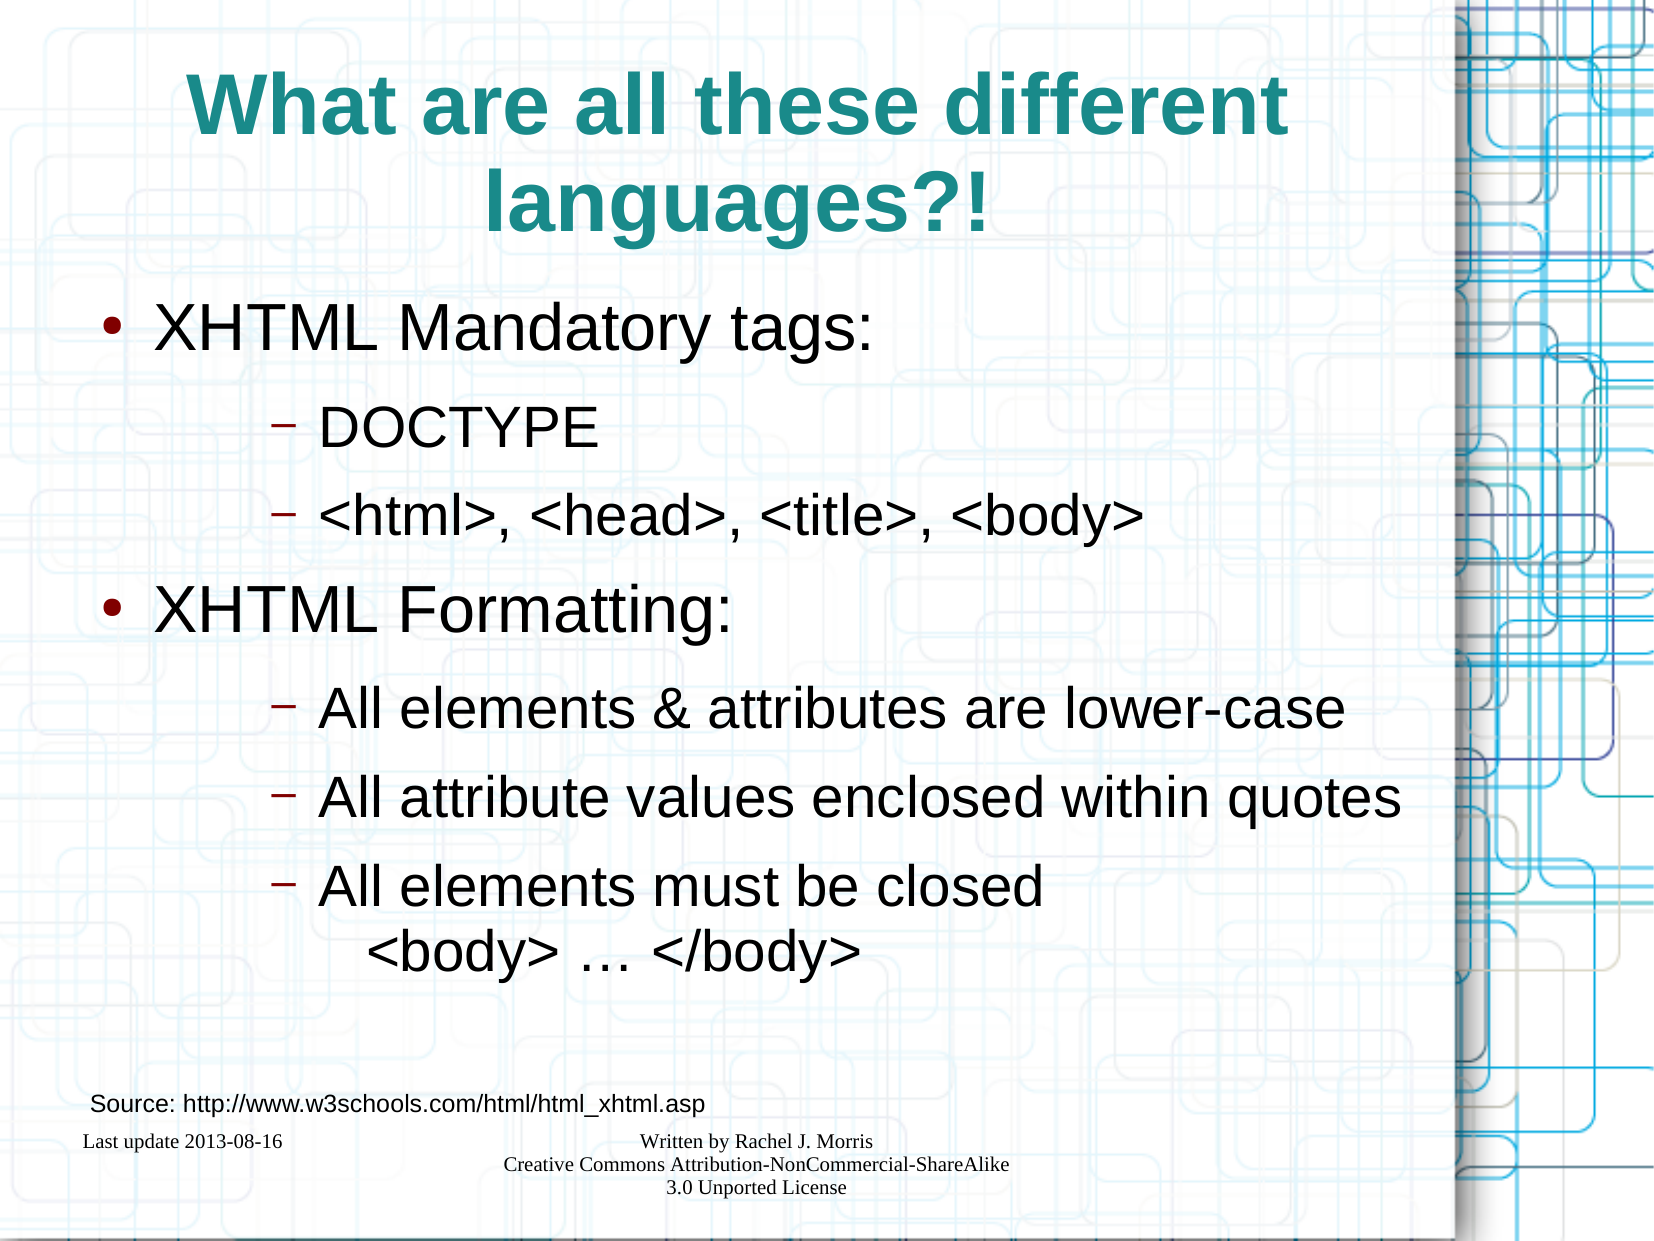

# What are all these different languages?!
XHTML Mandatory tags:
DOCTYPE
<html>, <head>, <title>, <body>
XHTML Formatting:
All elements & attributes are lower-case
All attribute values enclosed within quotes
All elements must be closed
<body> … </body>
Source: http://www.w3schools.com/html/html_xhtml.asp